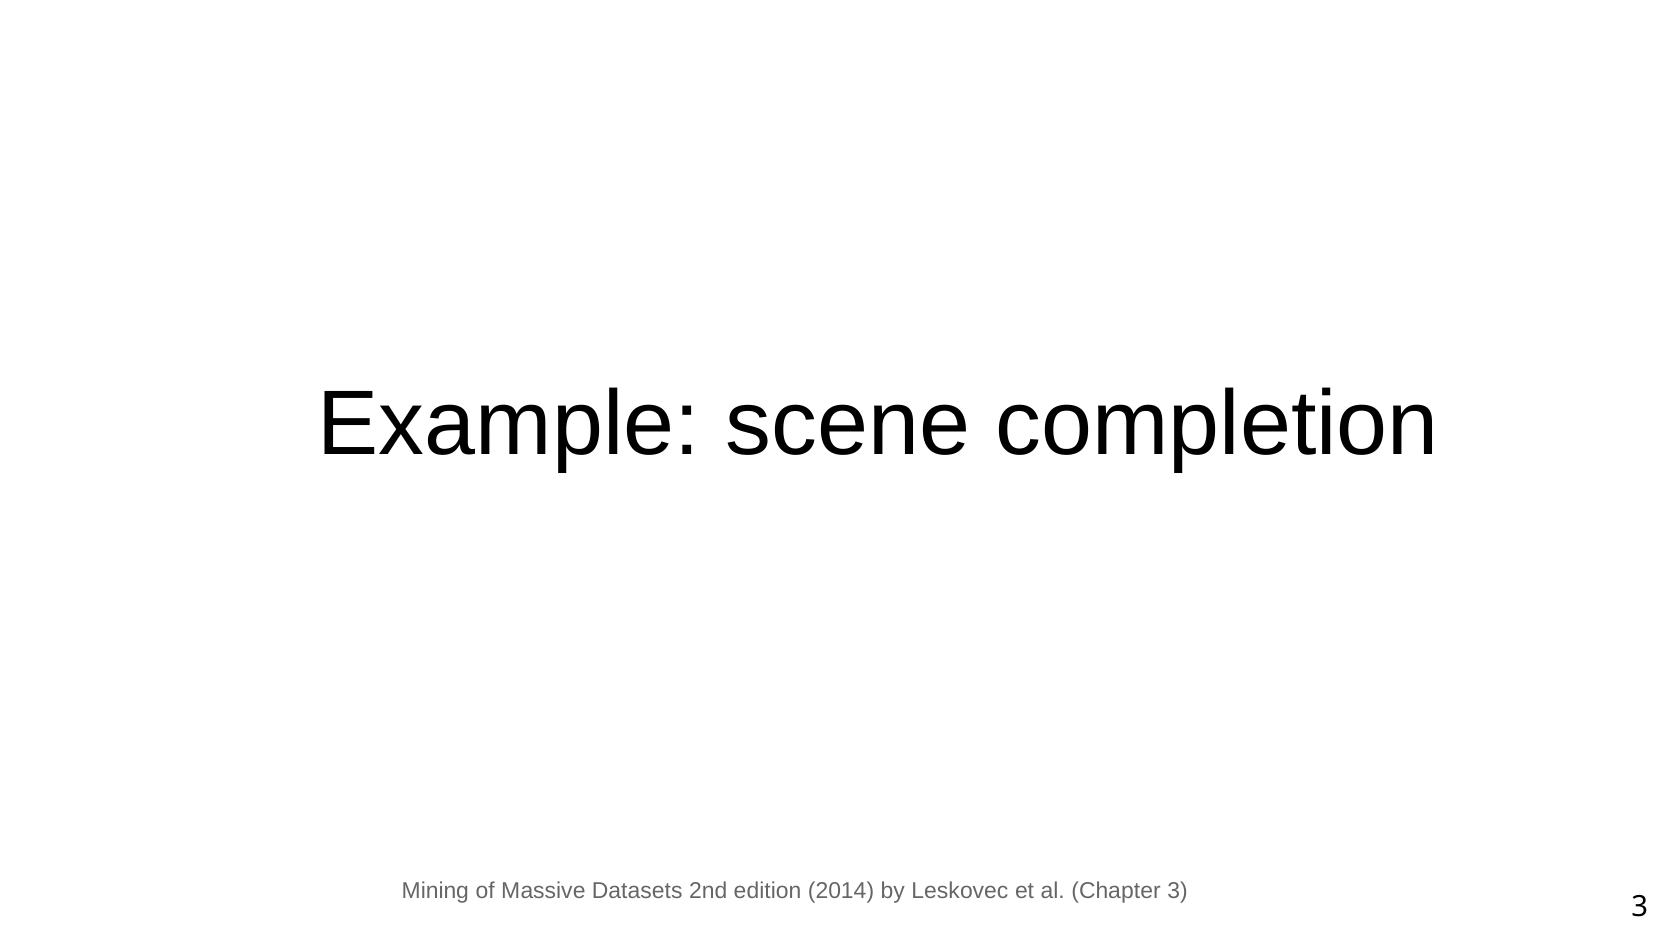

# Example: scene completion
Mining of Massive Datasets 2nd edition (2014) by Leskovec et al. (Chapter 3)
3